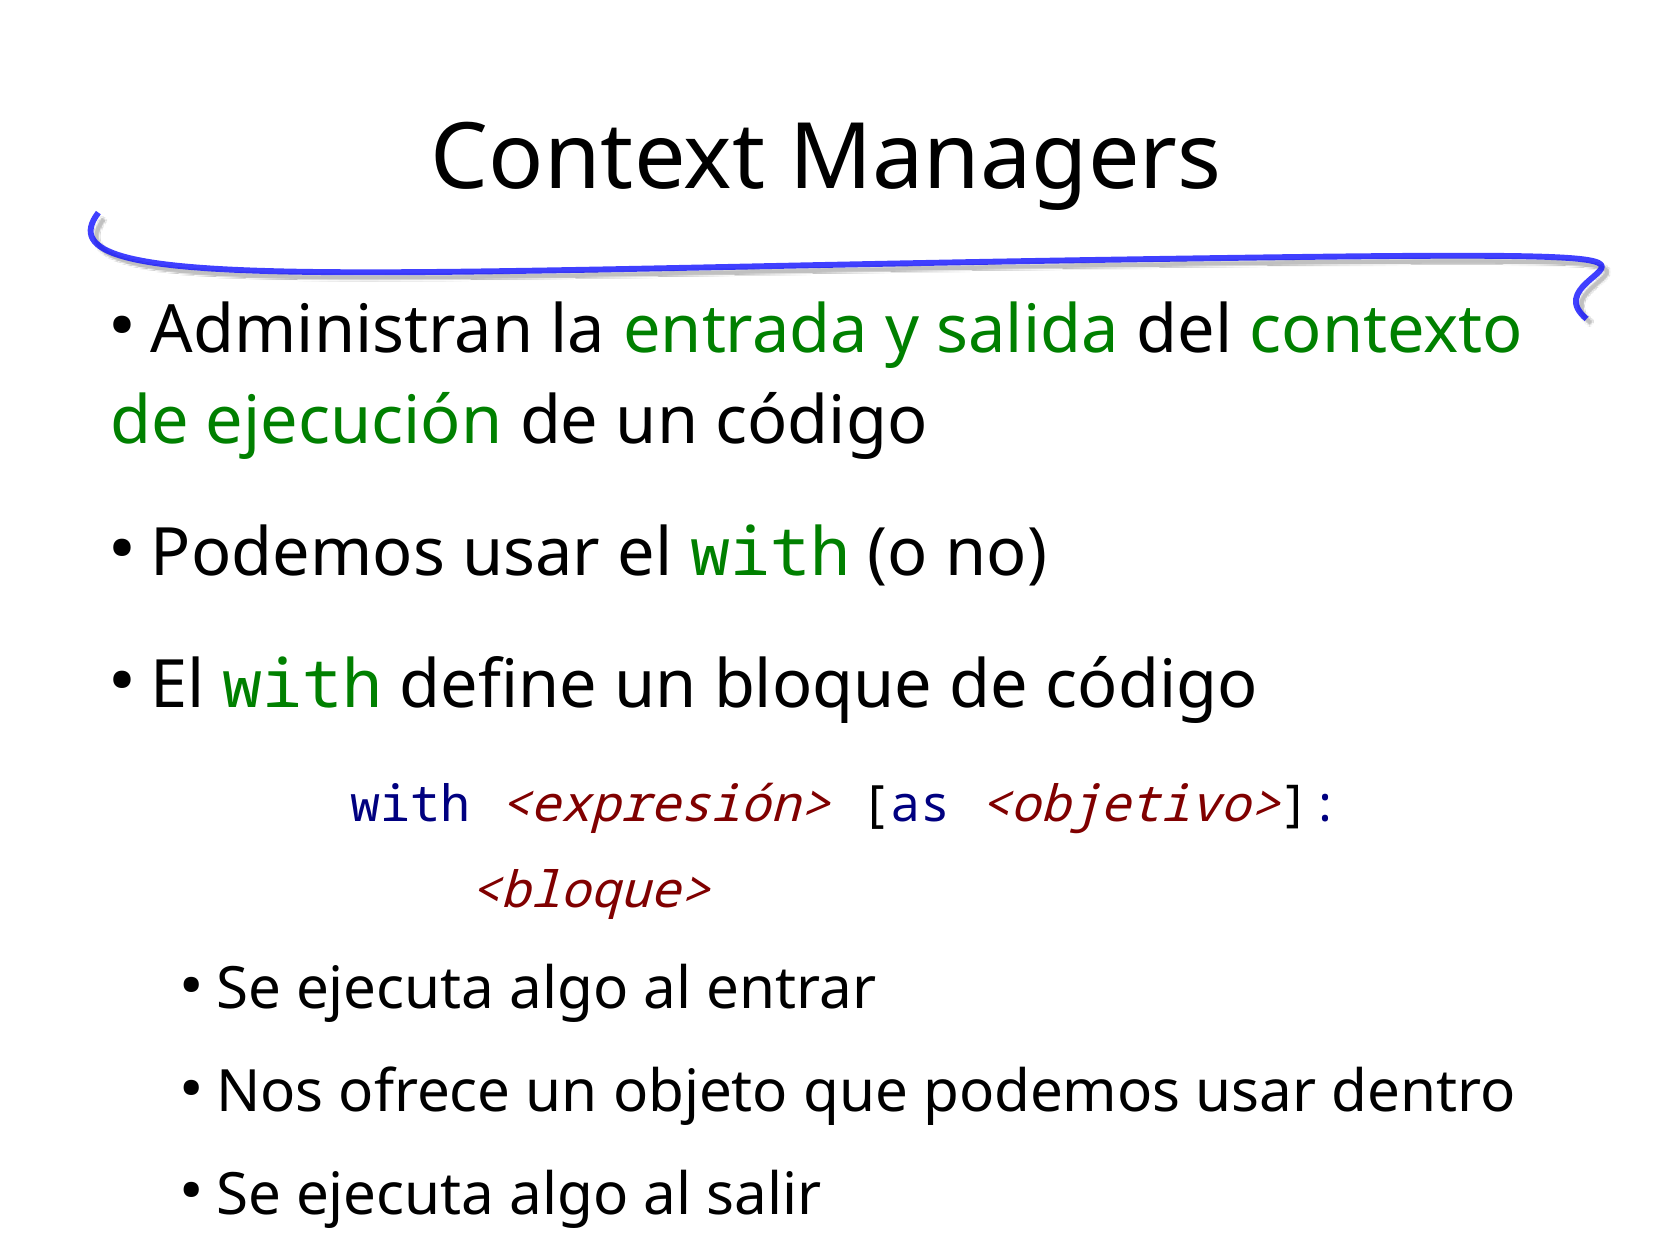

Context Managers
# Administran la entrada y salida del contexto de ejecución de un código
 Podemos usar el with (o no)
 El with define un bloque de código
 with <expresión> [as <objetivo>]:
 <bloque>
Se ejecuta algo al entrar
Nos ofrece un objeto que podemos usar dentro
Se ejecuta algo al salir